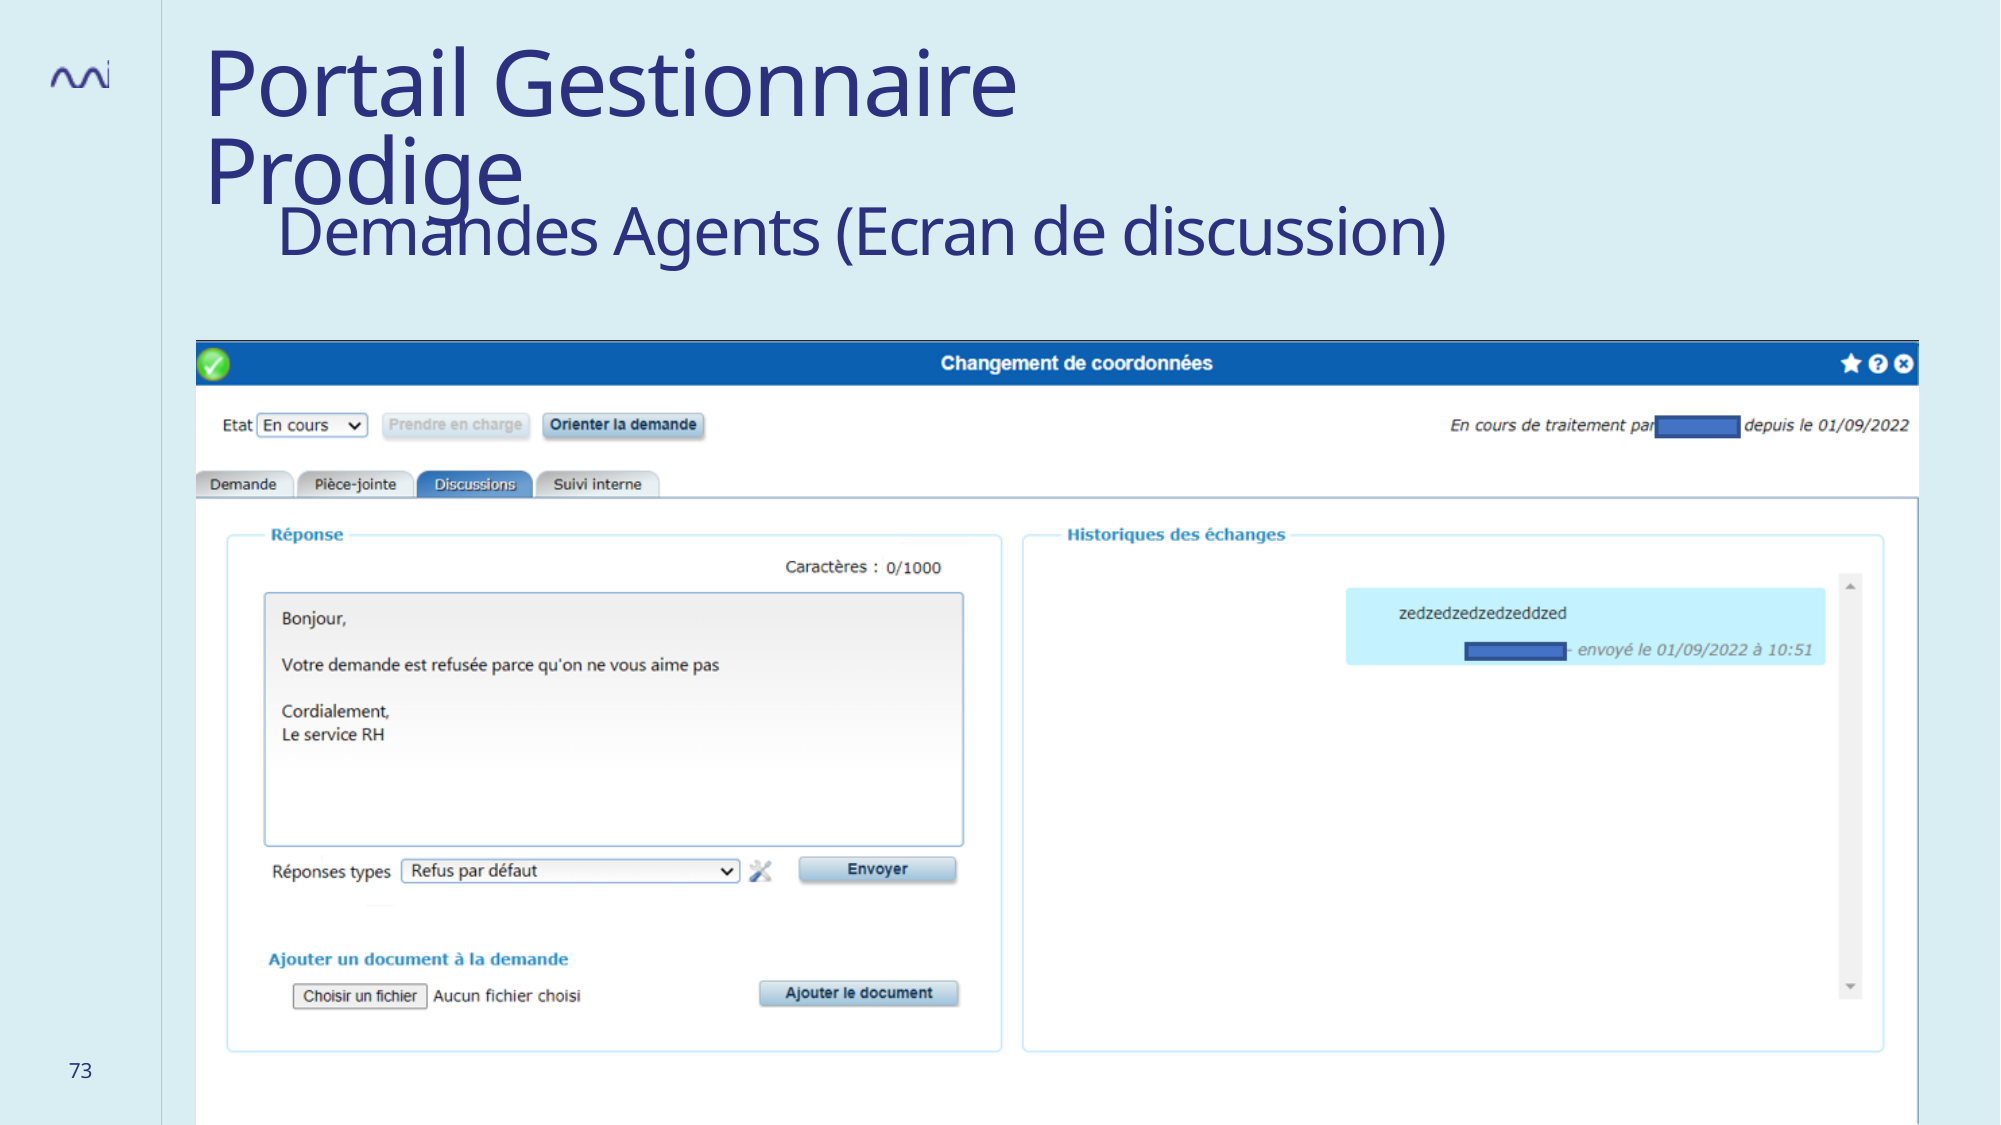

# Portail Gestionnaire Prodige
Demandes Agents (Ecran de discussion)